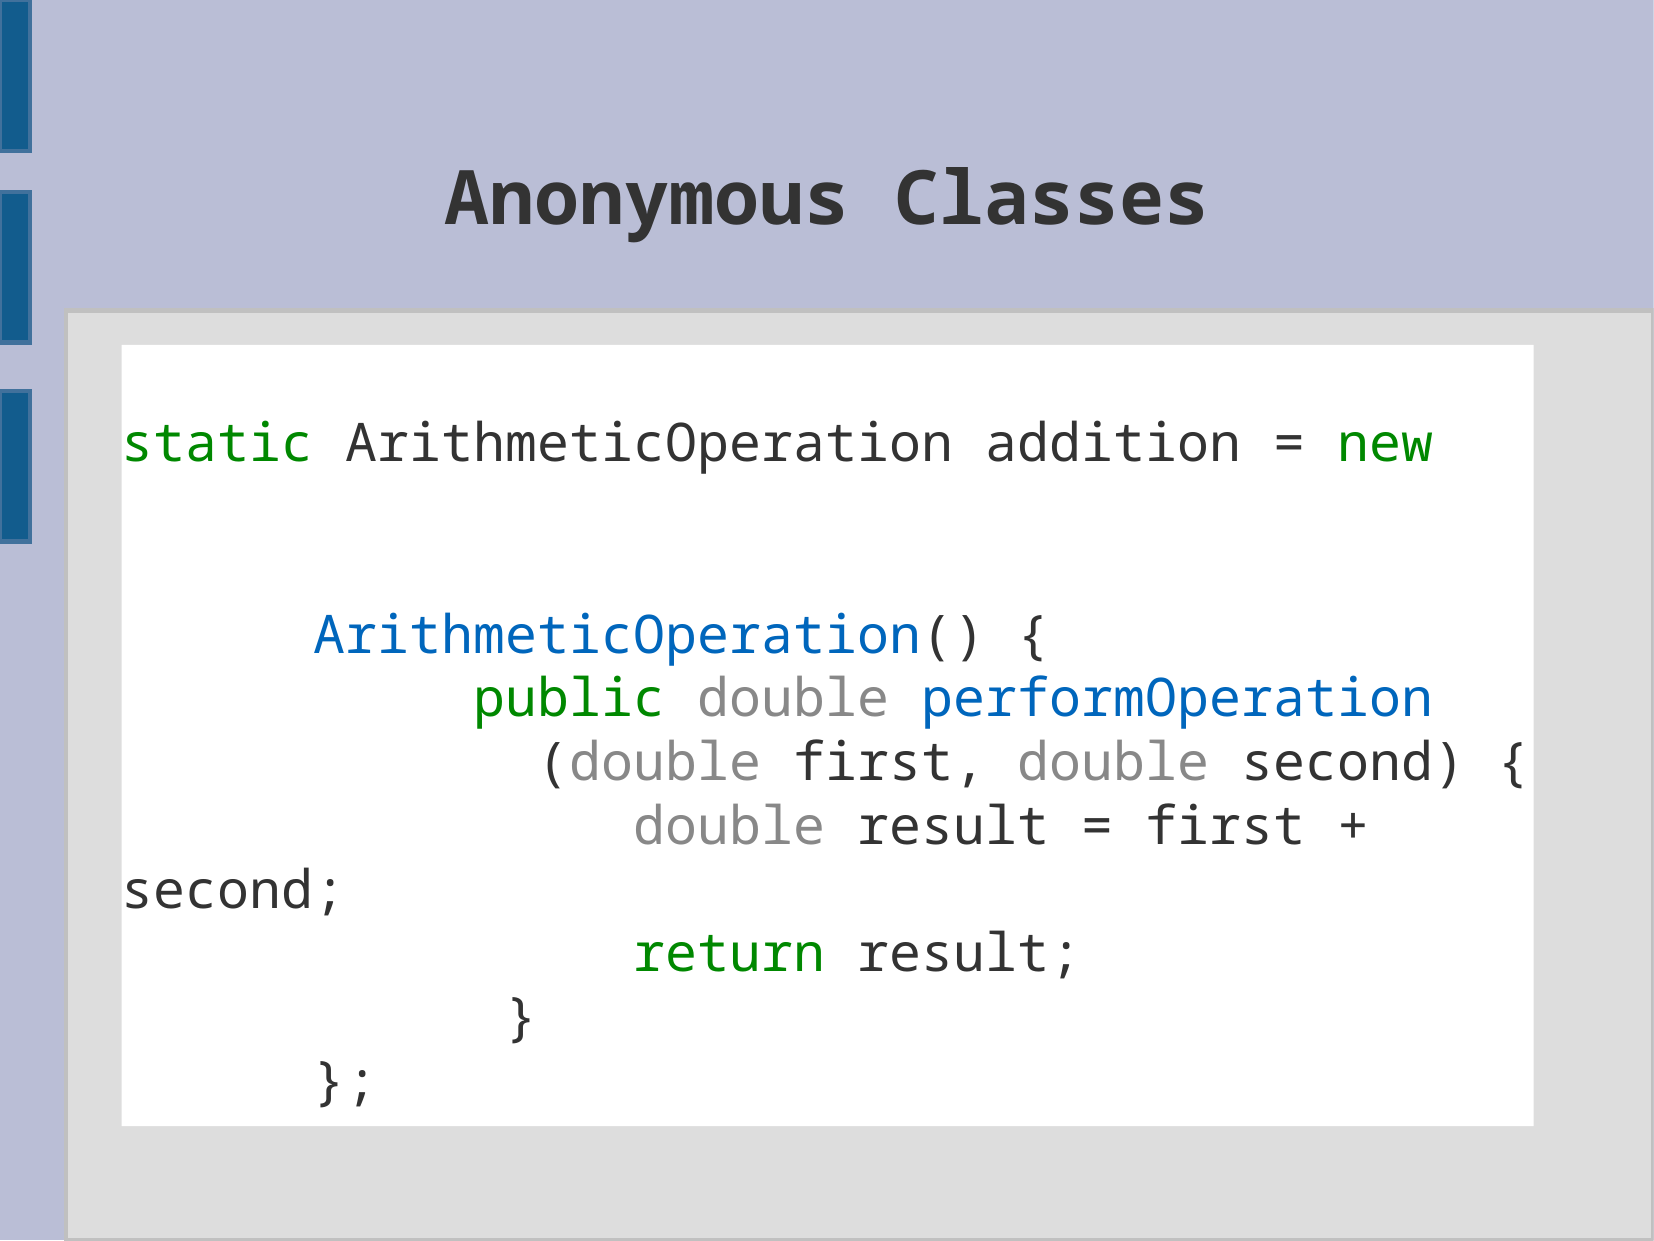

# Anonymous Classes
static ArithmeticOperation addition = new
 ArithmeticOperation() {
 public double performOperation
 (double first, double second) {
 double result = first + second;
 return result;
 }
 };